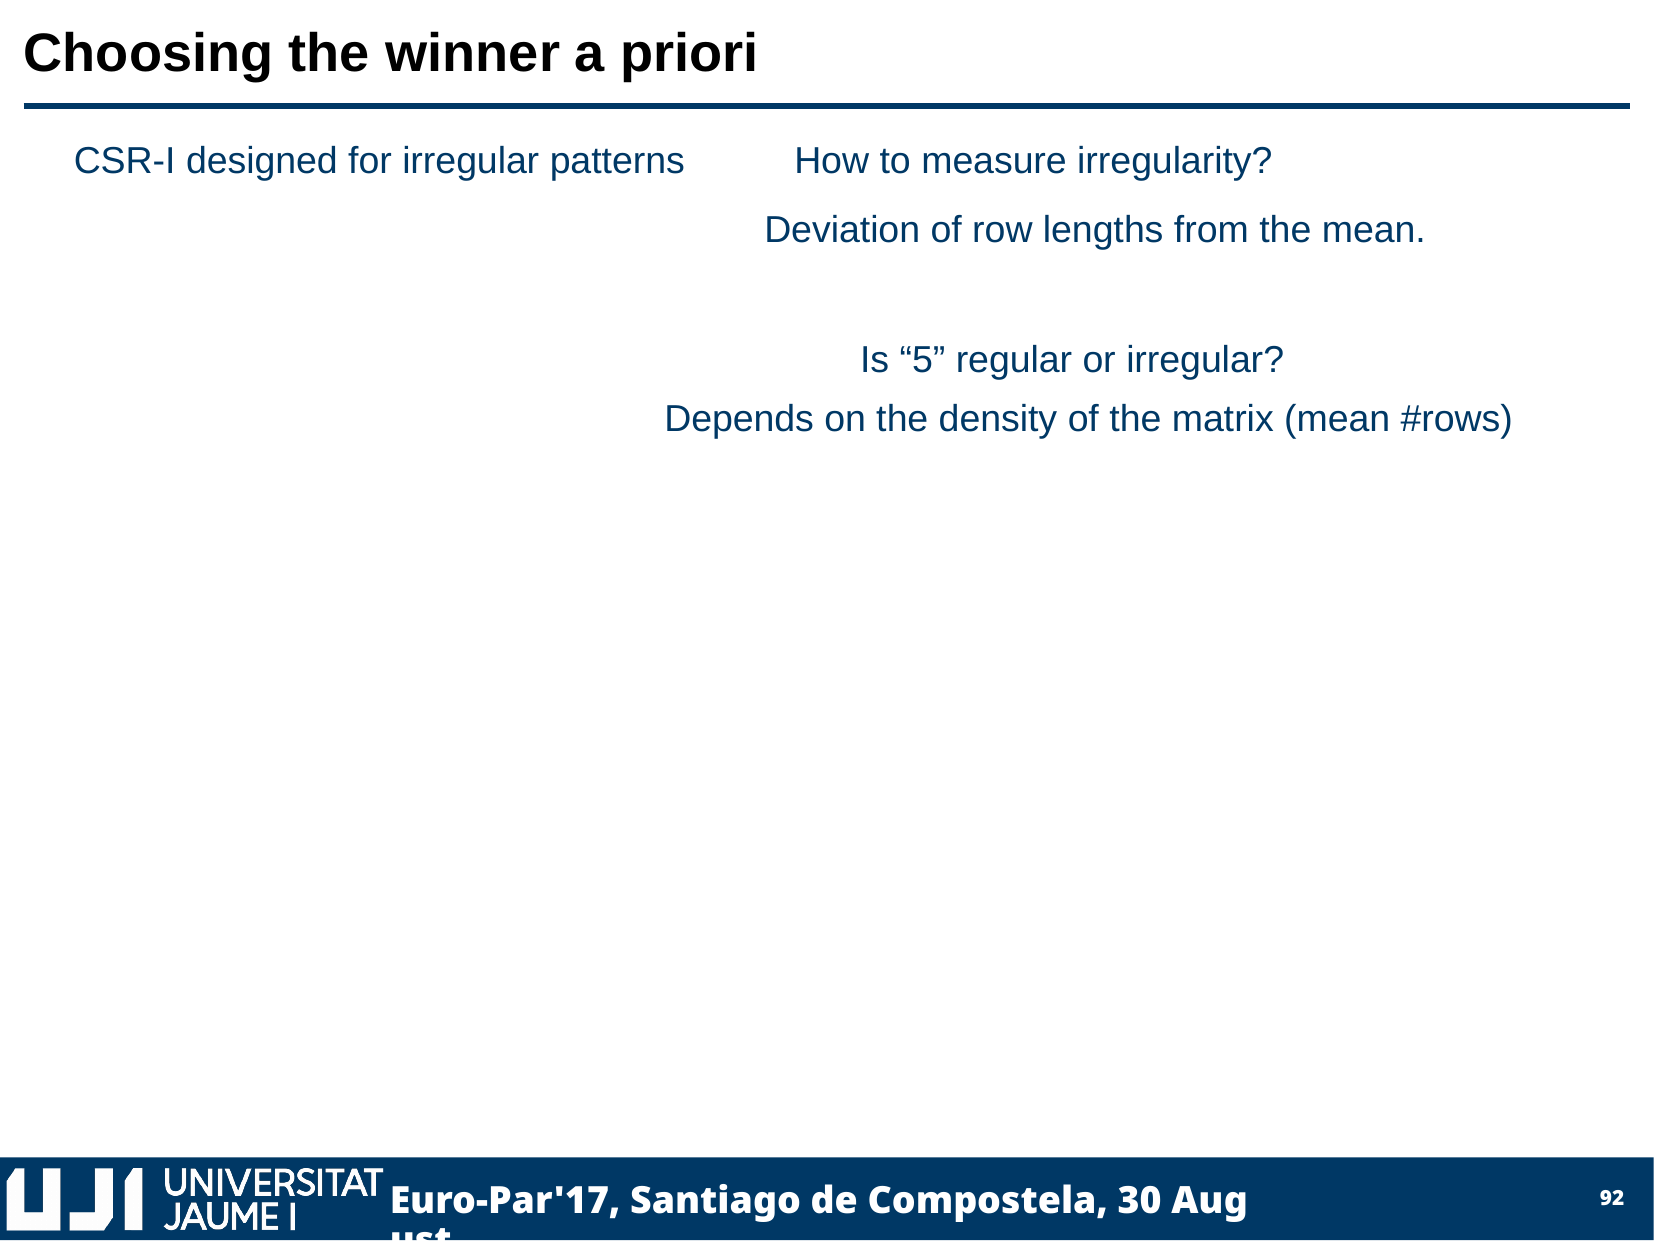

# Choosing the winner a priori
CSR-I designed for irregular patterns
How to measure irregularity?
Deviation of row lengths from the mean.
Is “5” regular or irregular?
Depends on the density of the matrix (mean #rows)
Euro-Par'17, Santiago de Compostela, 30 August
92